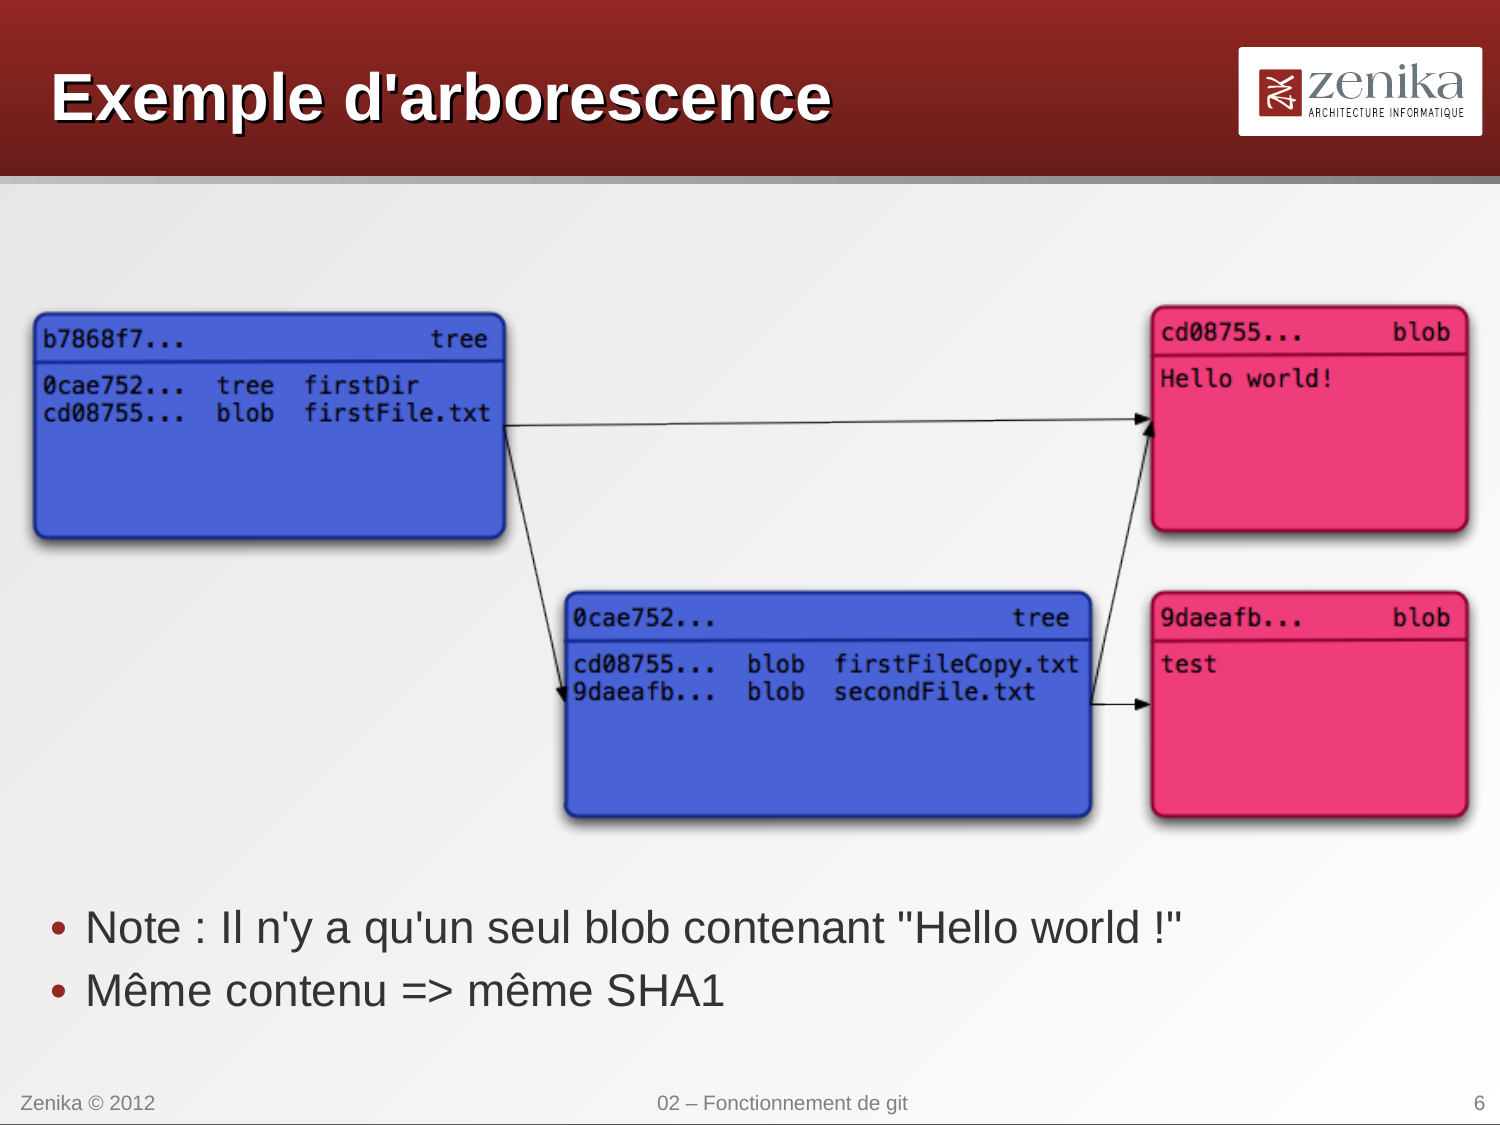

# Exemple d'arborescence
Note : Il n'y a qu'un seul blob contenant "Hello world !"
Même contenu => même SHA1